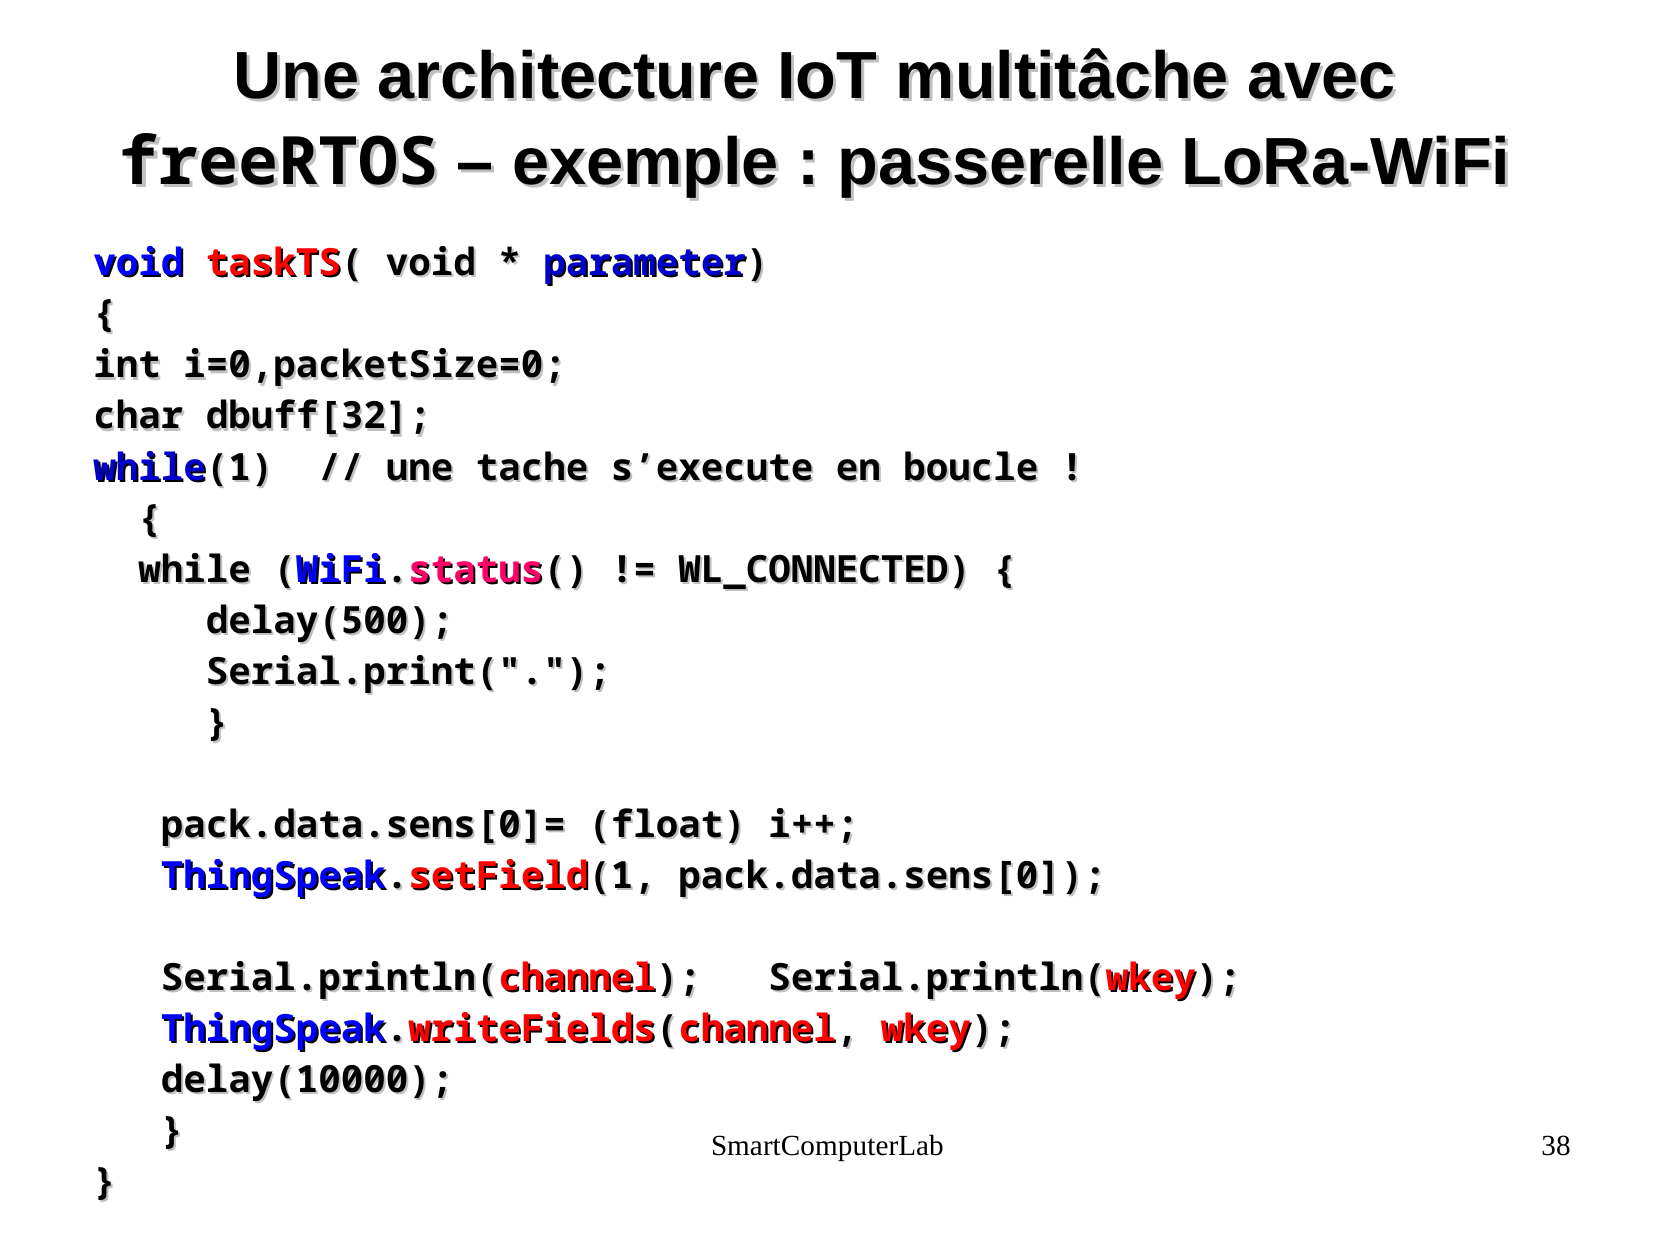

# Une architecture IoT multitâche avec freeRTOS – exemple : passerelle LoRa-WiFi
void taskTS( void * parameter)
{
int i=0,packetSize=0;
char dbuff[32];
while(1) // une tache s’execute en boucle !
 {
 while (WiFi.status() != WL_CONNECTED) {
 delay(500);
 Serial.print(".");
 }
 pack.data.sens[0]= (float) i++;
 ThingSpeak.setField(1, pack.data.sens[0]);
 Serial.println(channel); Serial.println(wkey);
 ThingSpeak.writeFields(channel, wkey);
 delay(10000);
 }
}
SmartComputerLab
38